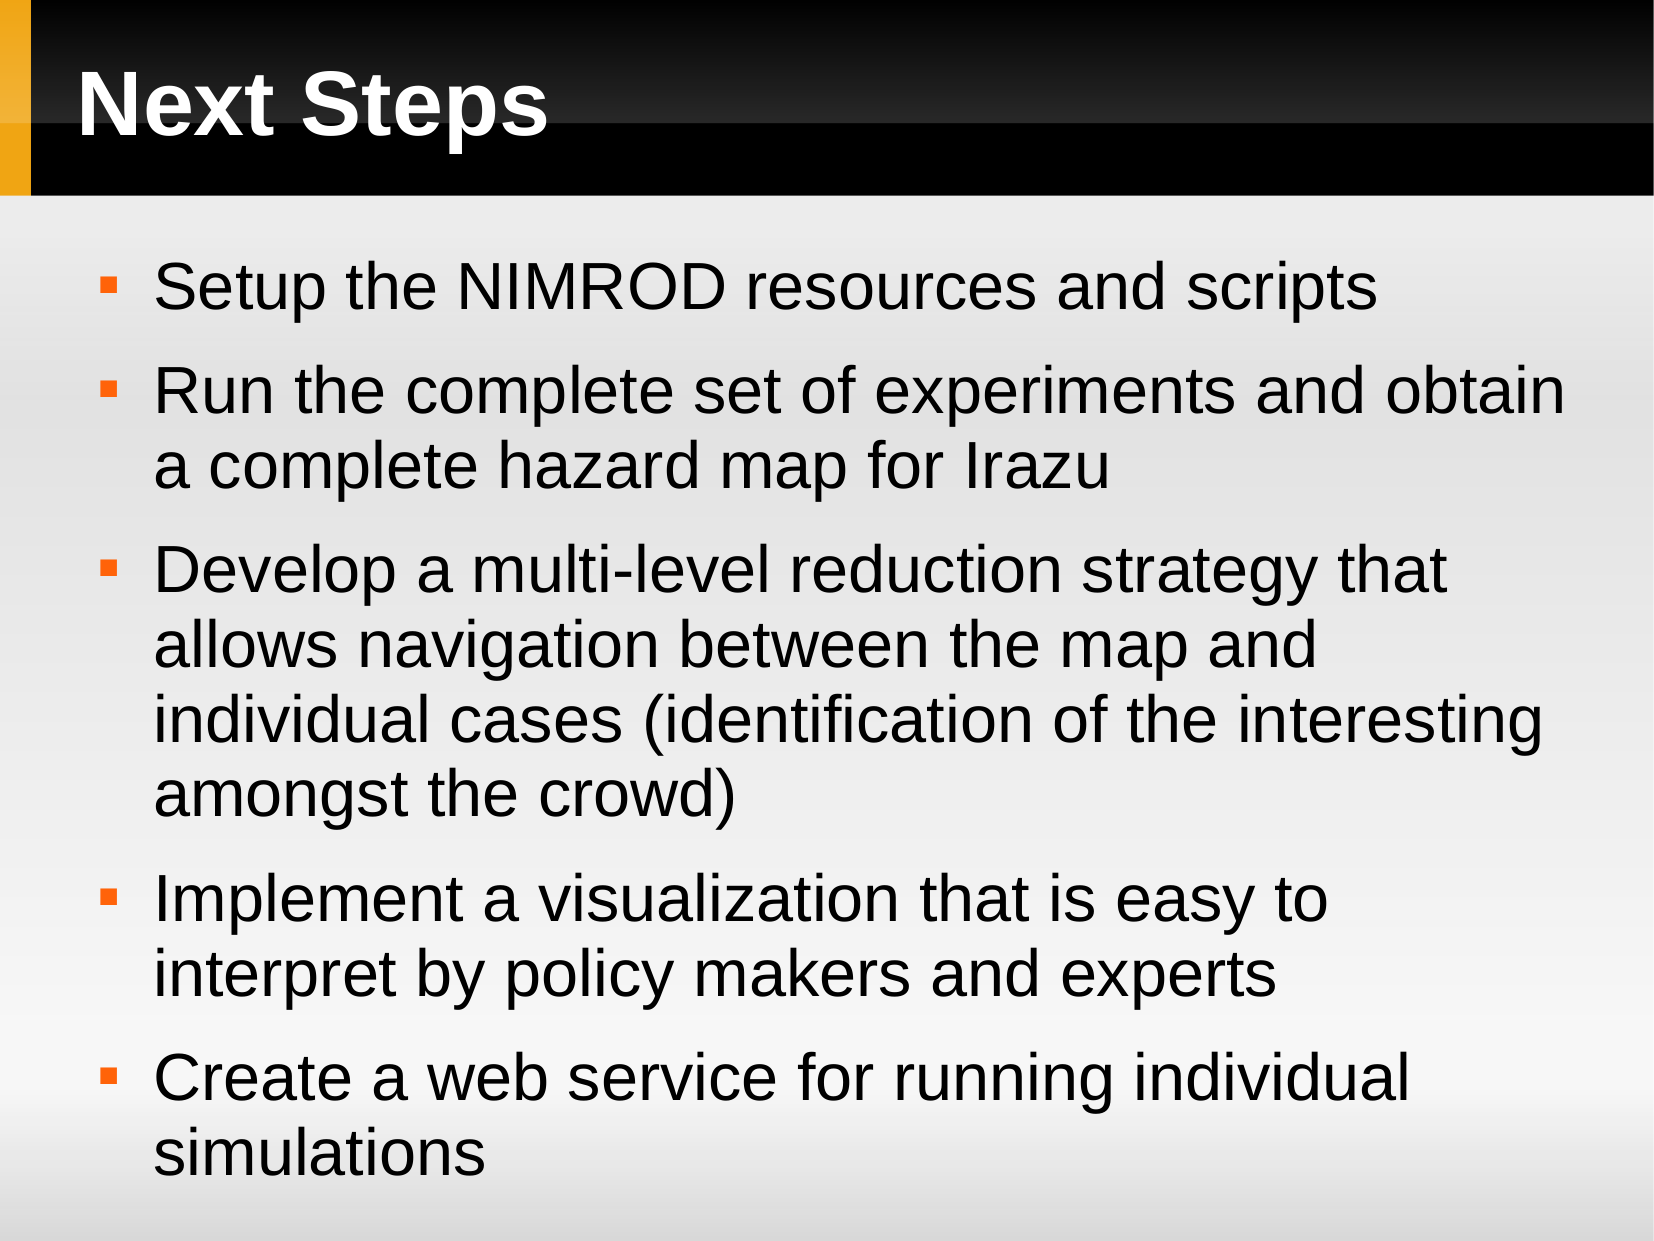

# Next Steps
Setup the NIMROD resources and scripts
Run the complete set of experiments and obtain a complete hazard map for Irazu
Develop a multi-level reduction strategy that allows navigation between the map and individual cases (identification of the interesting amongst the crowd)
Implement a visualization that is easy to interpret by policy makers and experts
Create a web service for running individual simulations